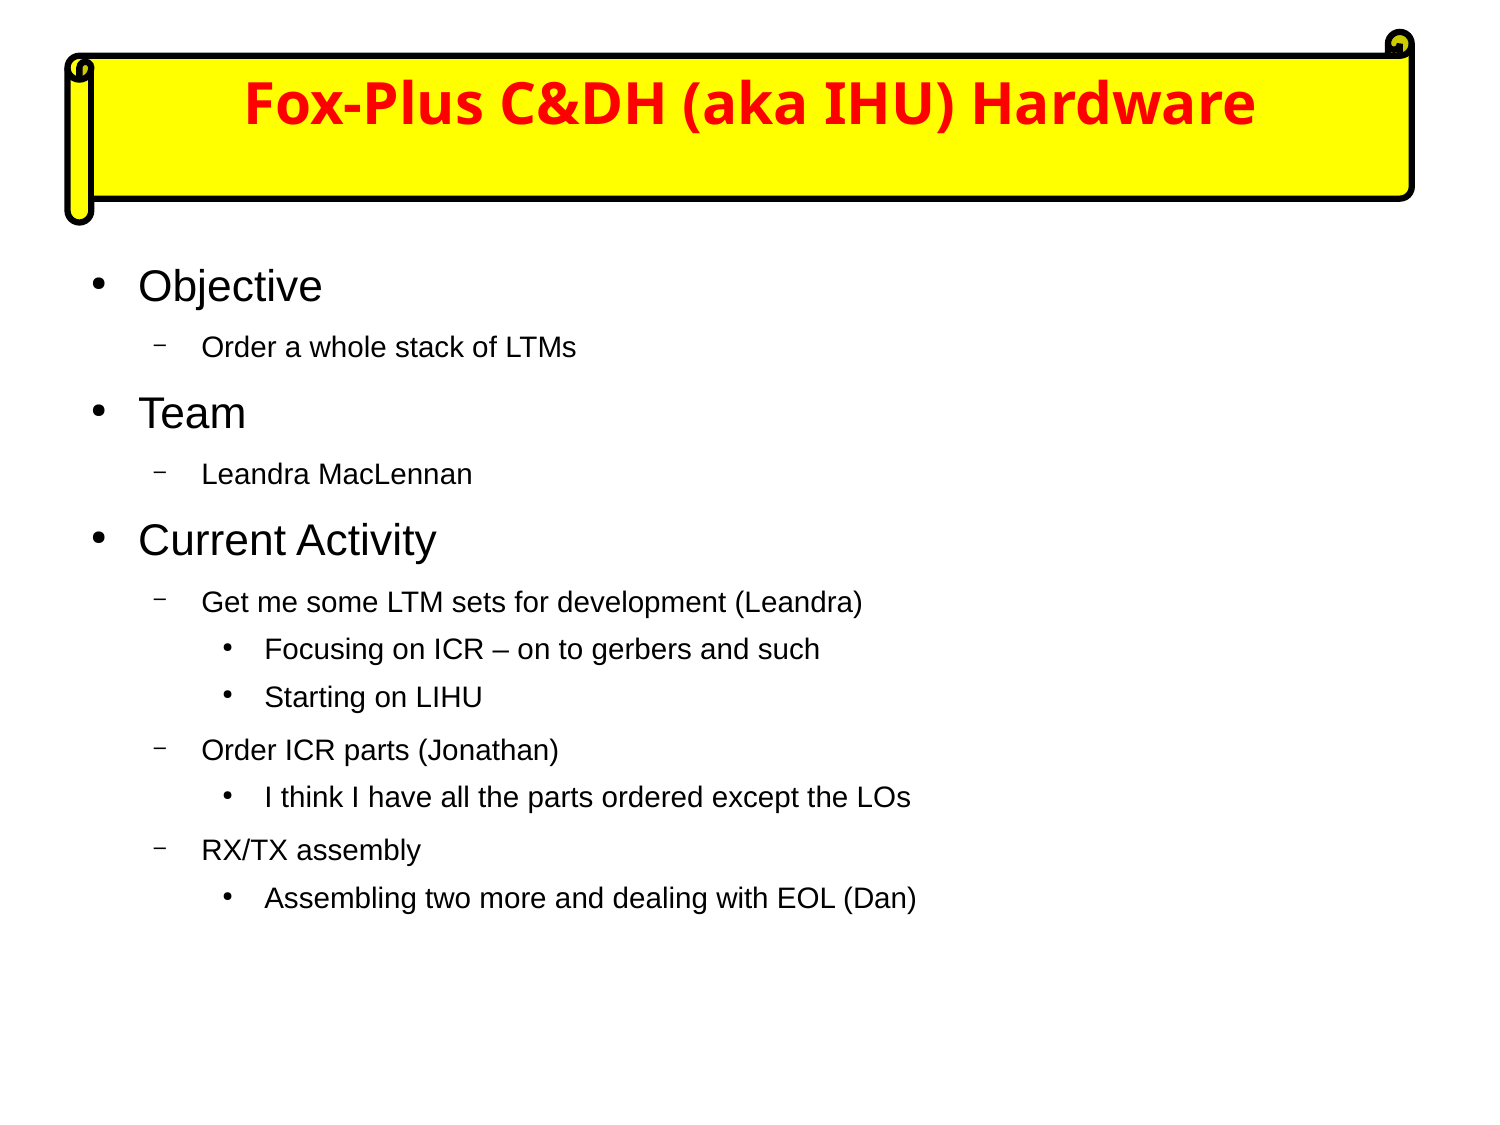

Fox-Plus C&DH (aka IHU) Hardware
# Objective
Order a whole stack of LTMs
Team
Leandra MacLennan
Current Activity
Get me some LTM sets for development (Leandra)
Focusing on ICR – on to gerbers and such
Starting on LIHU
Order ICR parts (Jonathan)
I think I have all the parts ordered except the LOs
RX/TX assembly
Assembling two more and dealing with EOL (Dan)